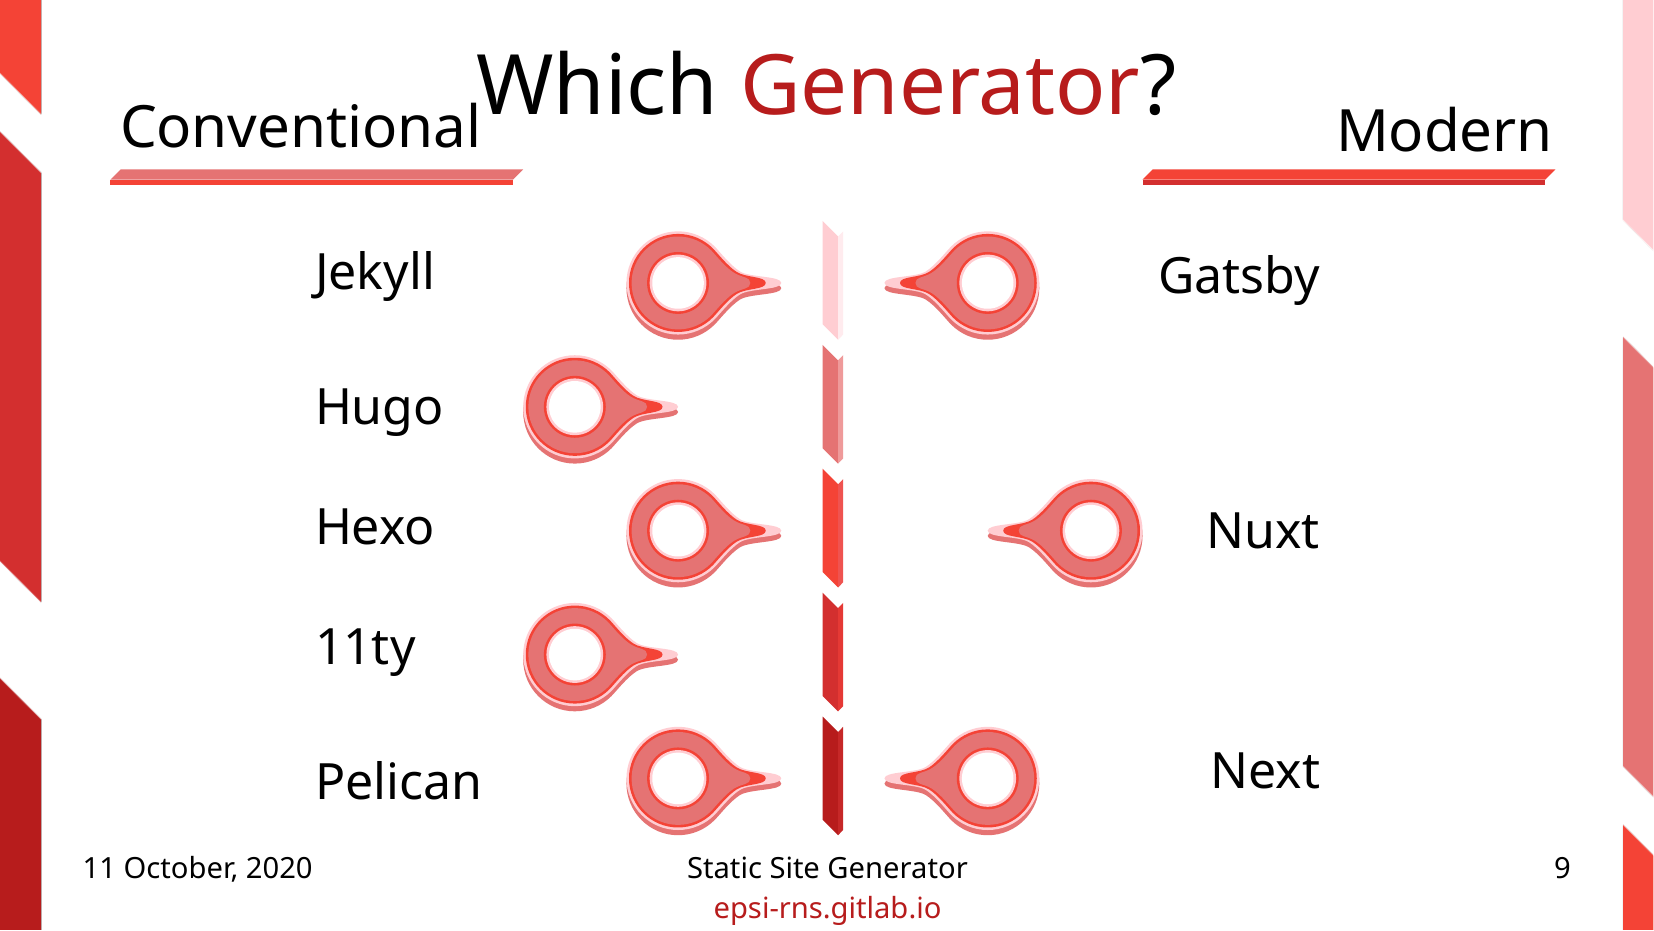

# Which Generator?
Conventional
Modern
Jekyll
Gatsby
Hugo
Hexo
Nuxt
11ty
Next
Pelican
11 October, 2020
Static Site Generator
9